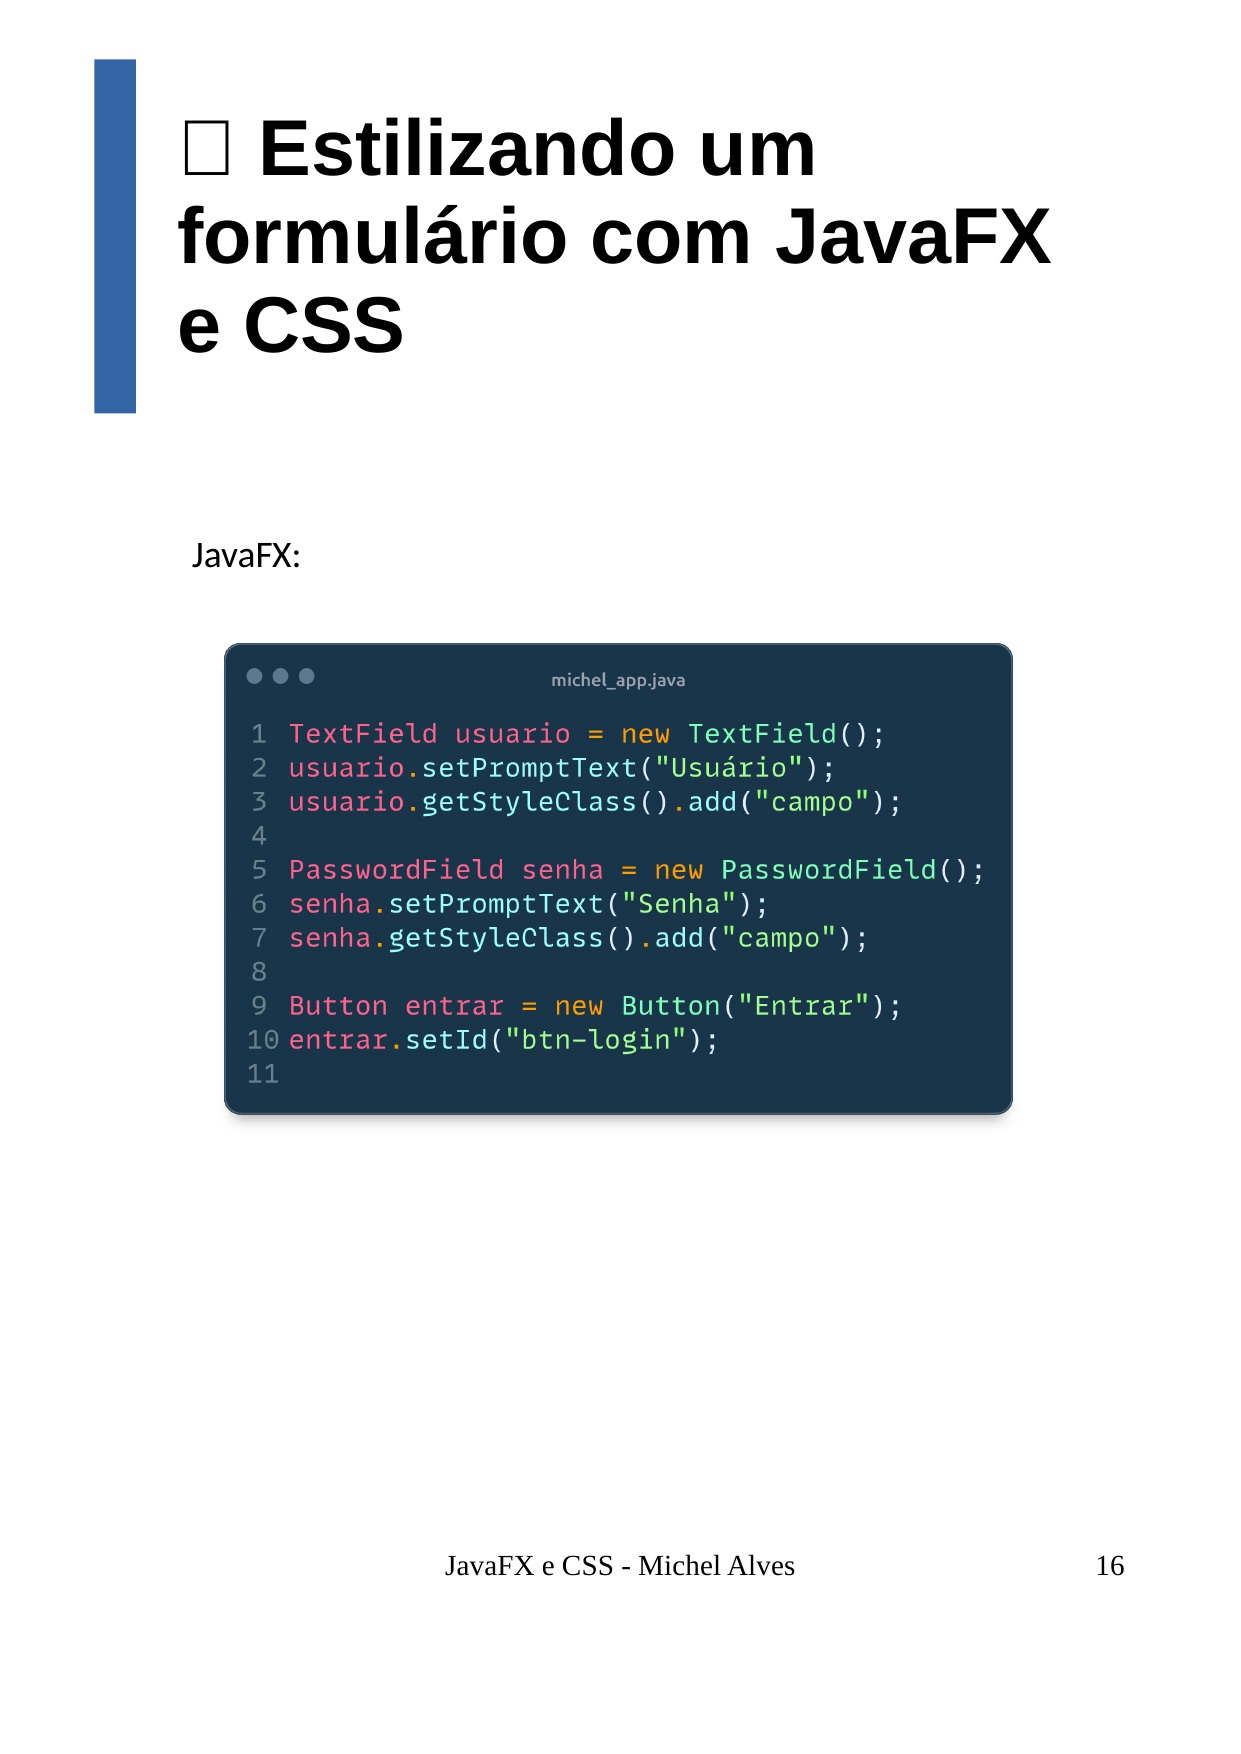

# 📱 Estilizando um formulário com JavaFX e CSS
JavaFX:
JavaFX e CSS - Michel Alves
16